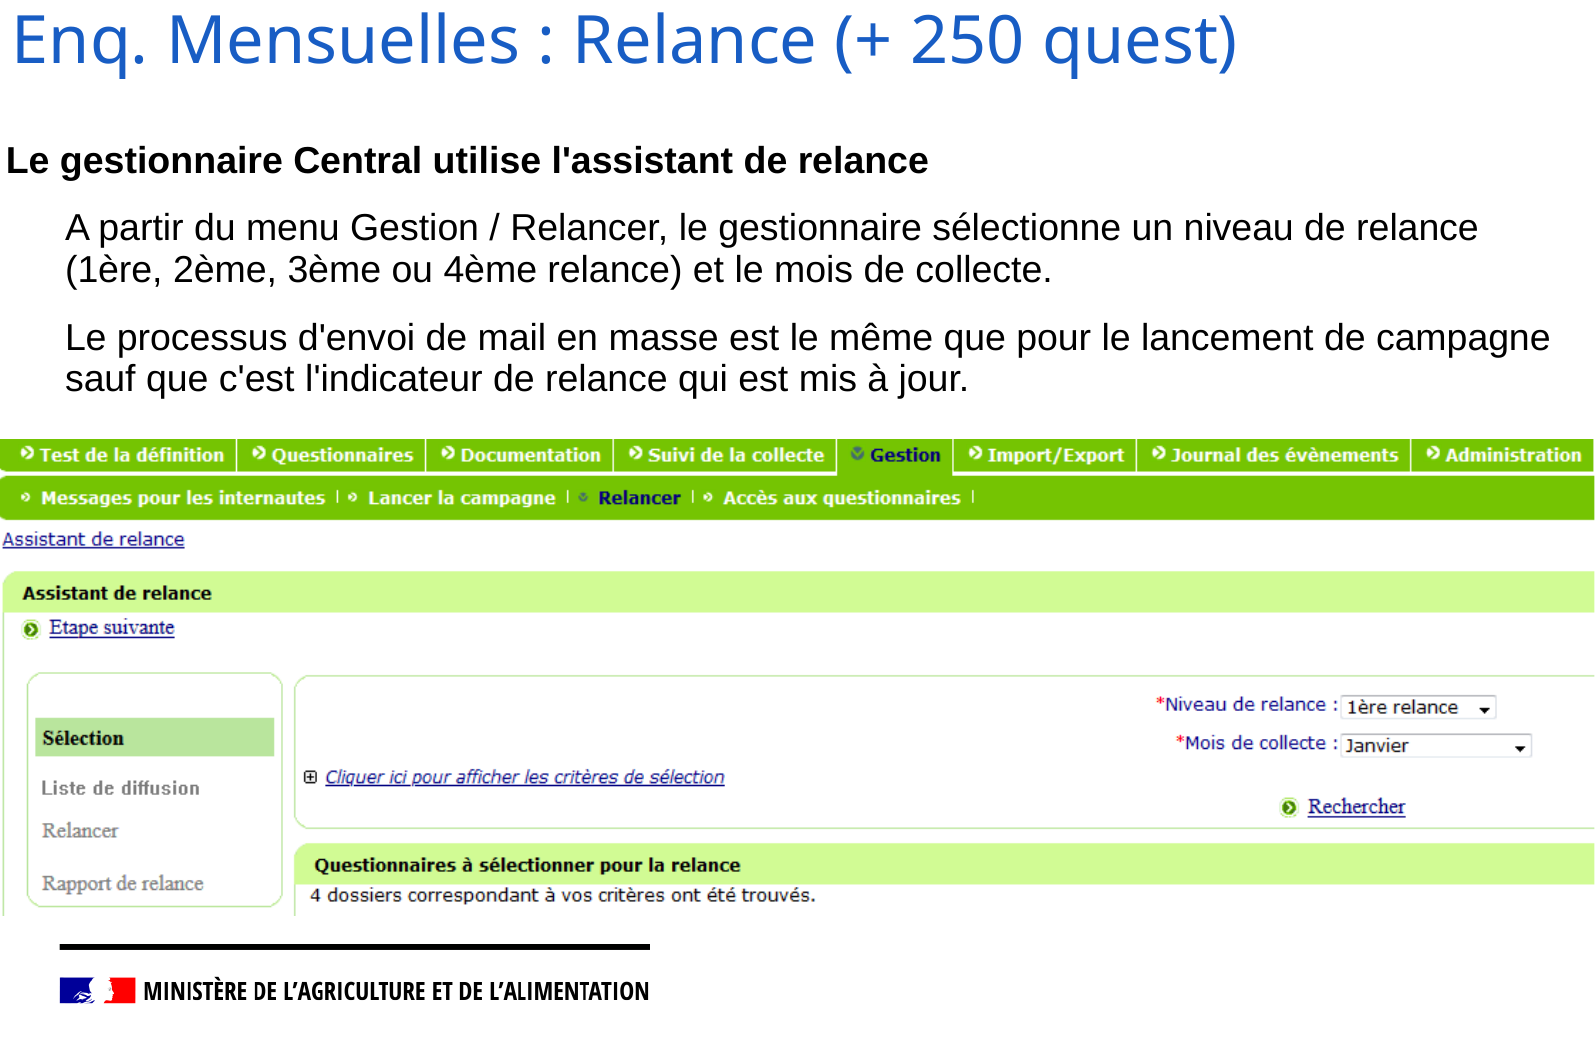

Enq. Mensuelles : Relance (+ 250 quest)
# Le gestionnaire Central utilise l'assistant de relance
A partir du menu Gestion / Relancer, le gestionnaire sélectionne un niveau de relance (1ère, 2ème, 3ème ou 4ème relance) et le mois de collecte.
Le processus d'envoi de mail en masse est le même que pour le lancement de campagne sauf que c'est l'indicateur de relance qui est mis à jour.